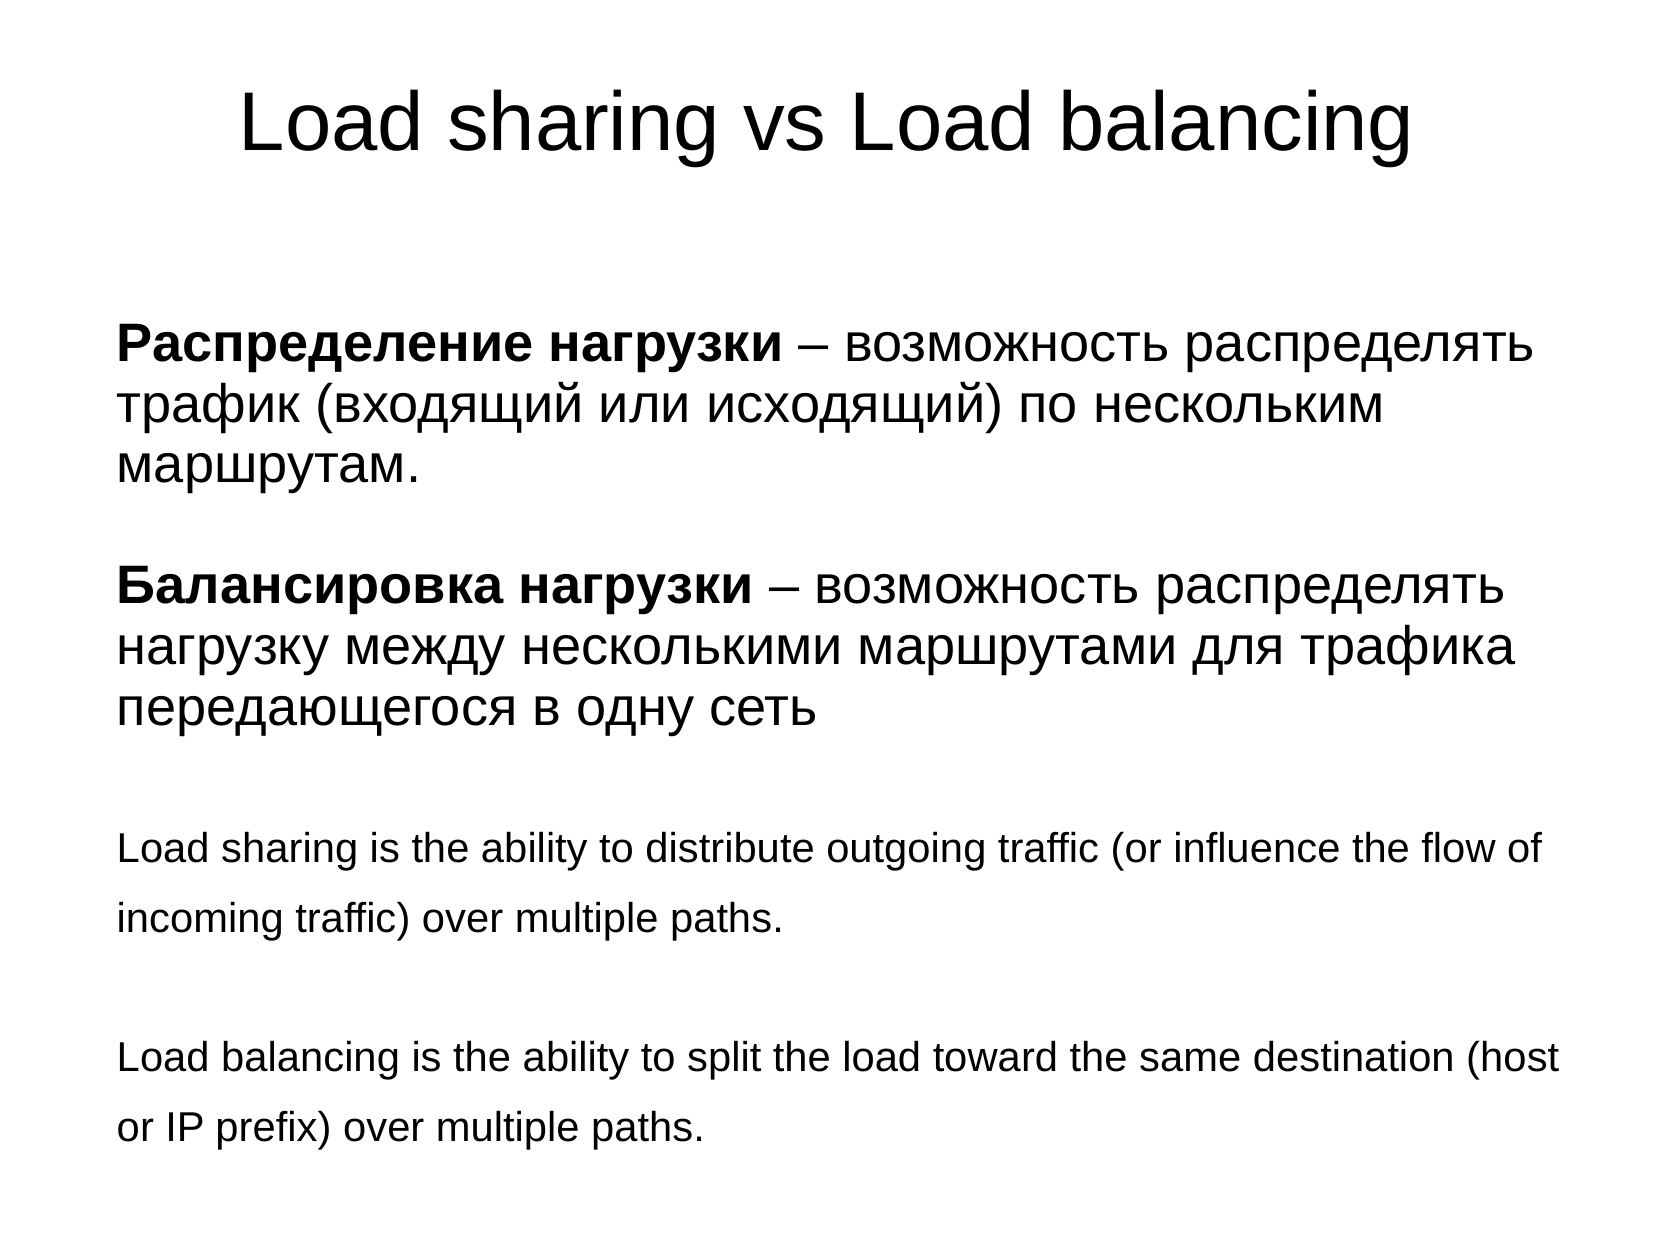

Load sharing vs Load balancing
# Распределение нагрузки – возможность распределять трафик (входящий или исходящий) по нескольким маршрутам.
Балансировка нагрузки – возможность распределять нагрузку между несколькими маршрутами для трафика передающегося в одну сеть
Load sharing is the ability to distribute outgoing traffic (or influence the flow of incoming traffic) over multiple paths.
Load balancing is the ability to split the load toward the same destination (host or IP prefix) over multiple paths.